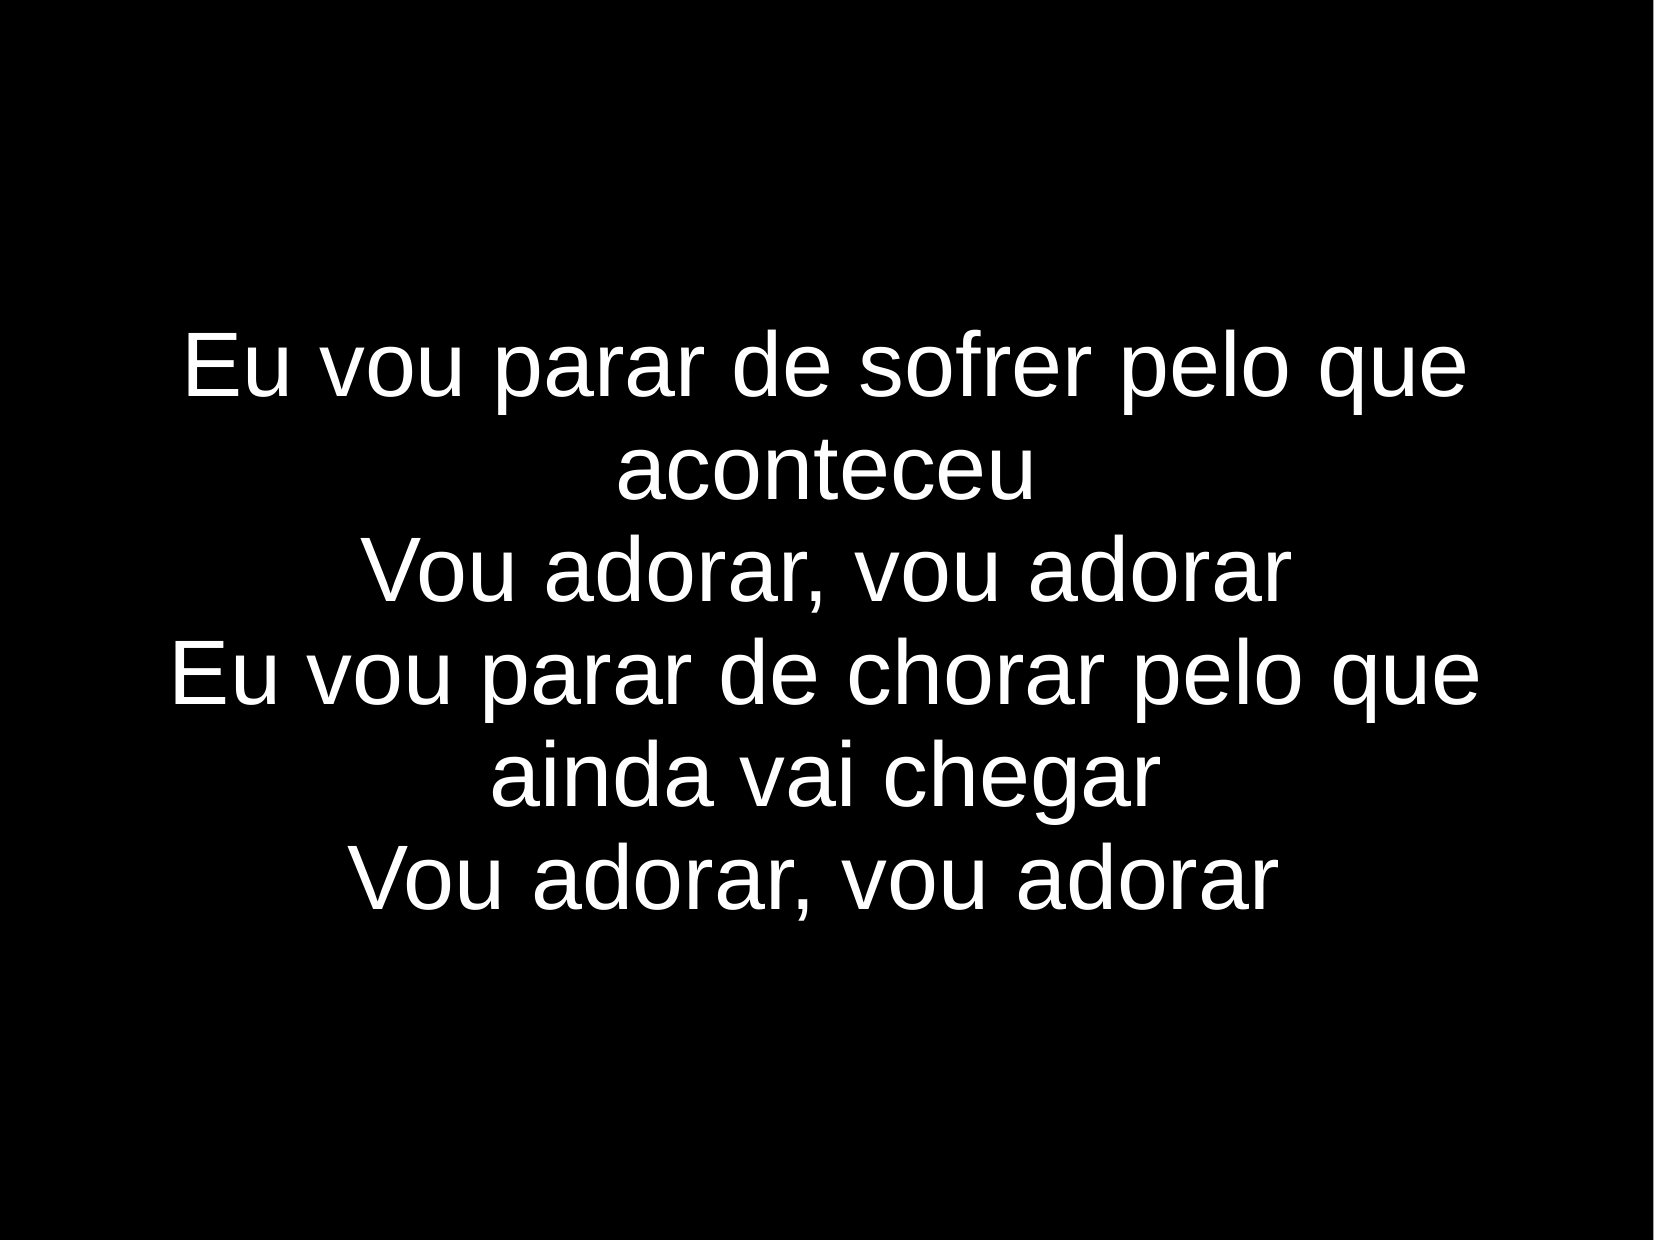

# Eu vou parar de sofrer pelo que aconteceu
Vou adorar, vou adorar
Eu vou parar de chorar pelo que ainda vai chegar
Vou adorar, vou adorar